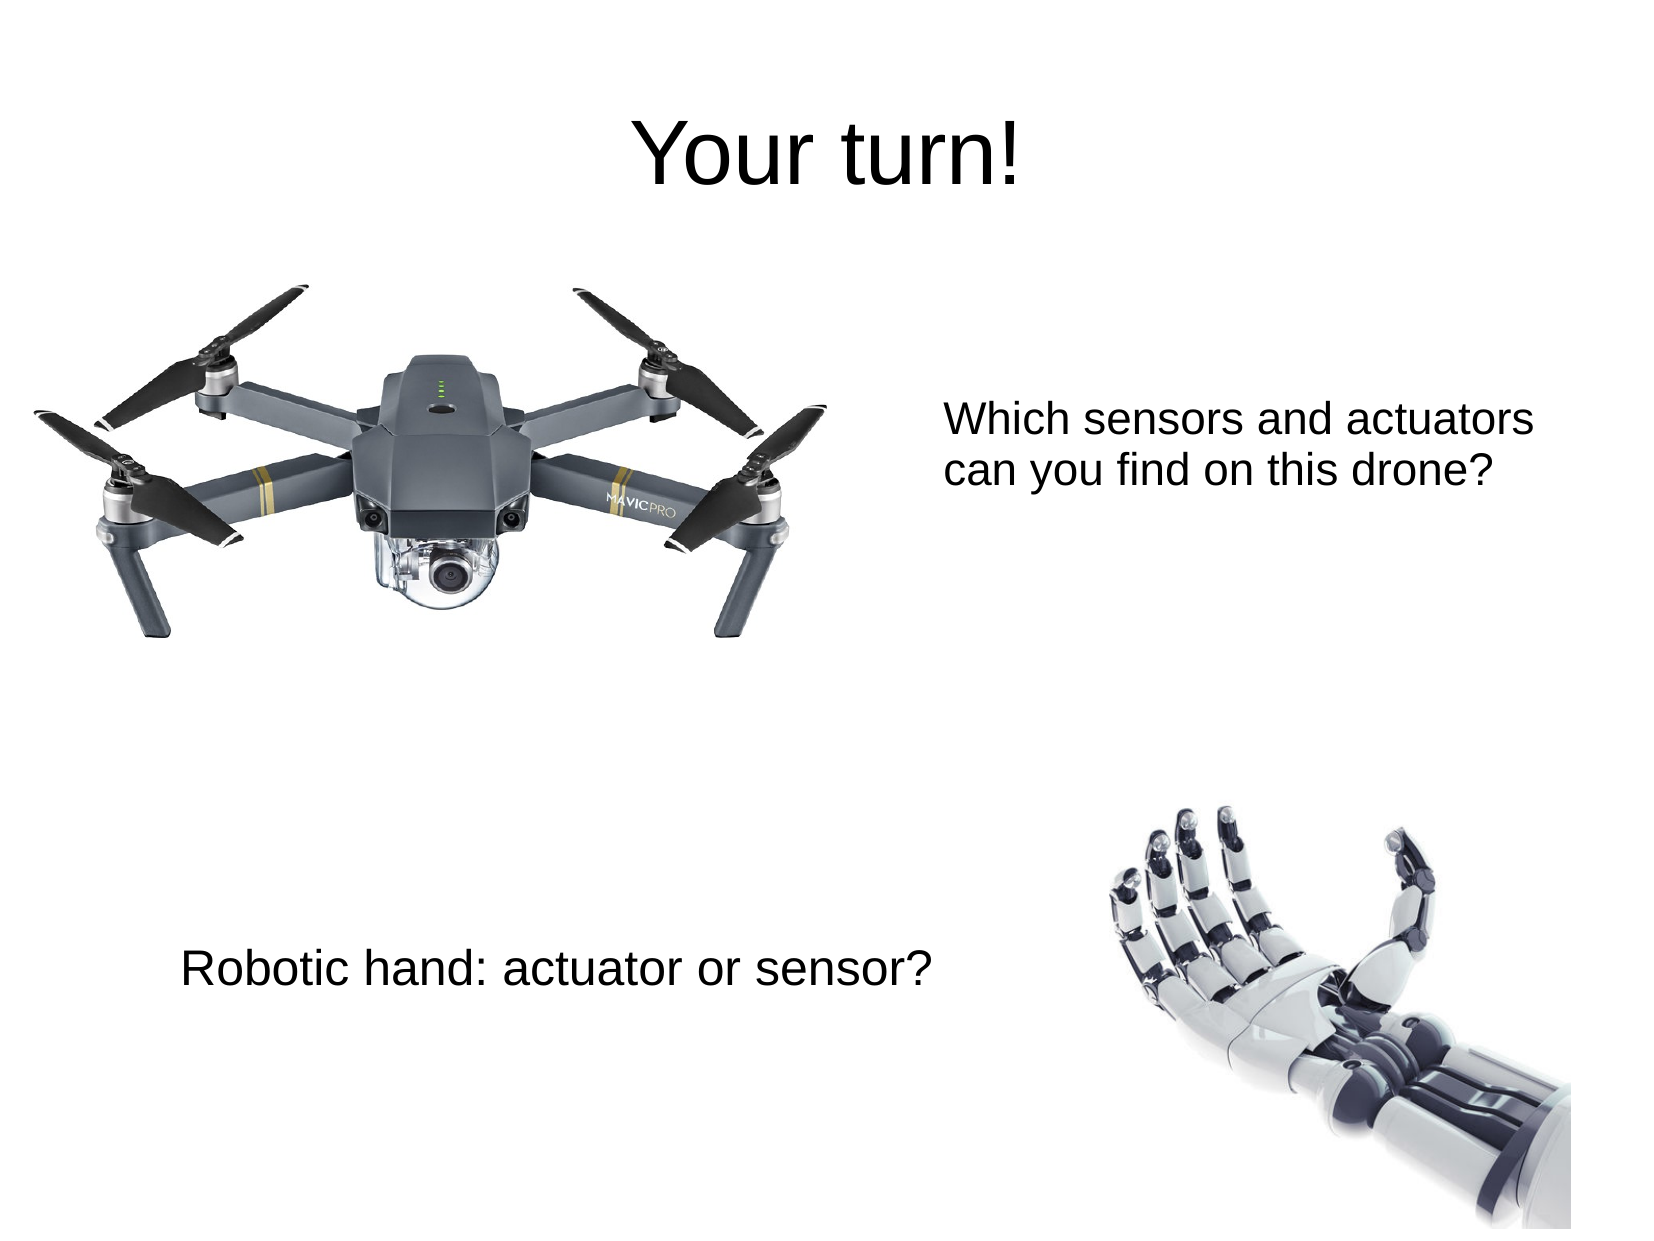

# Your turn!
Which sensors and actuators
can you find on this drone?
Robotic hand: actuator or sensor?